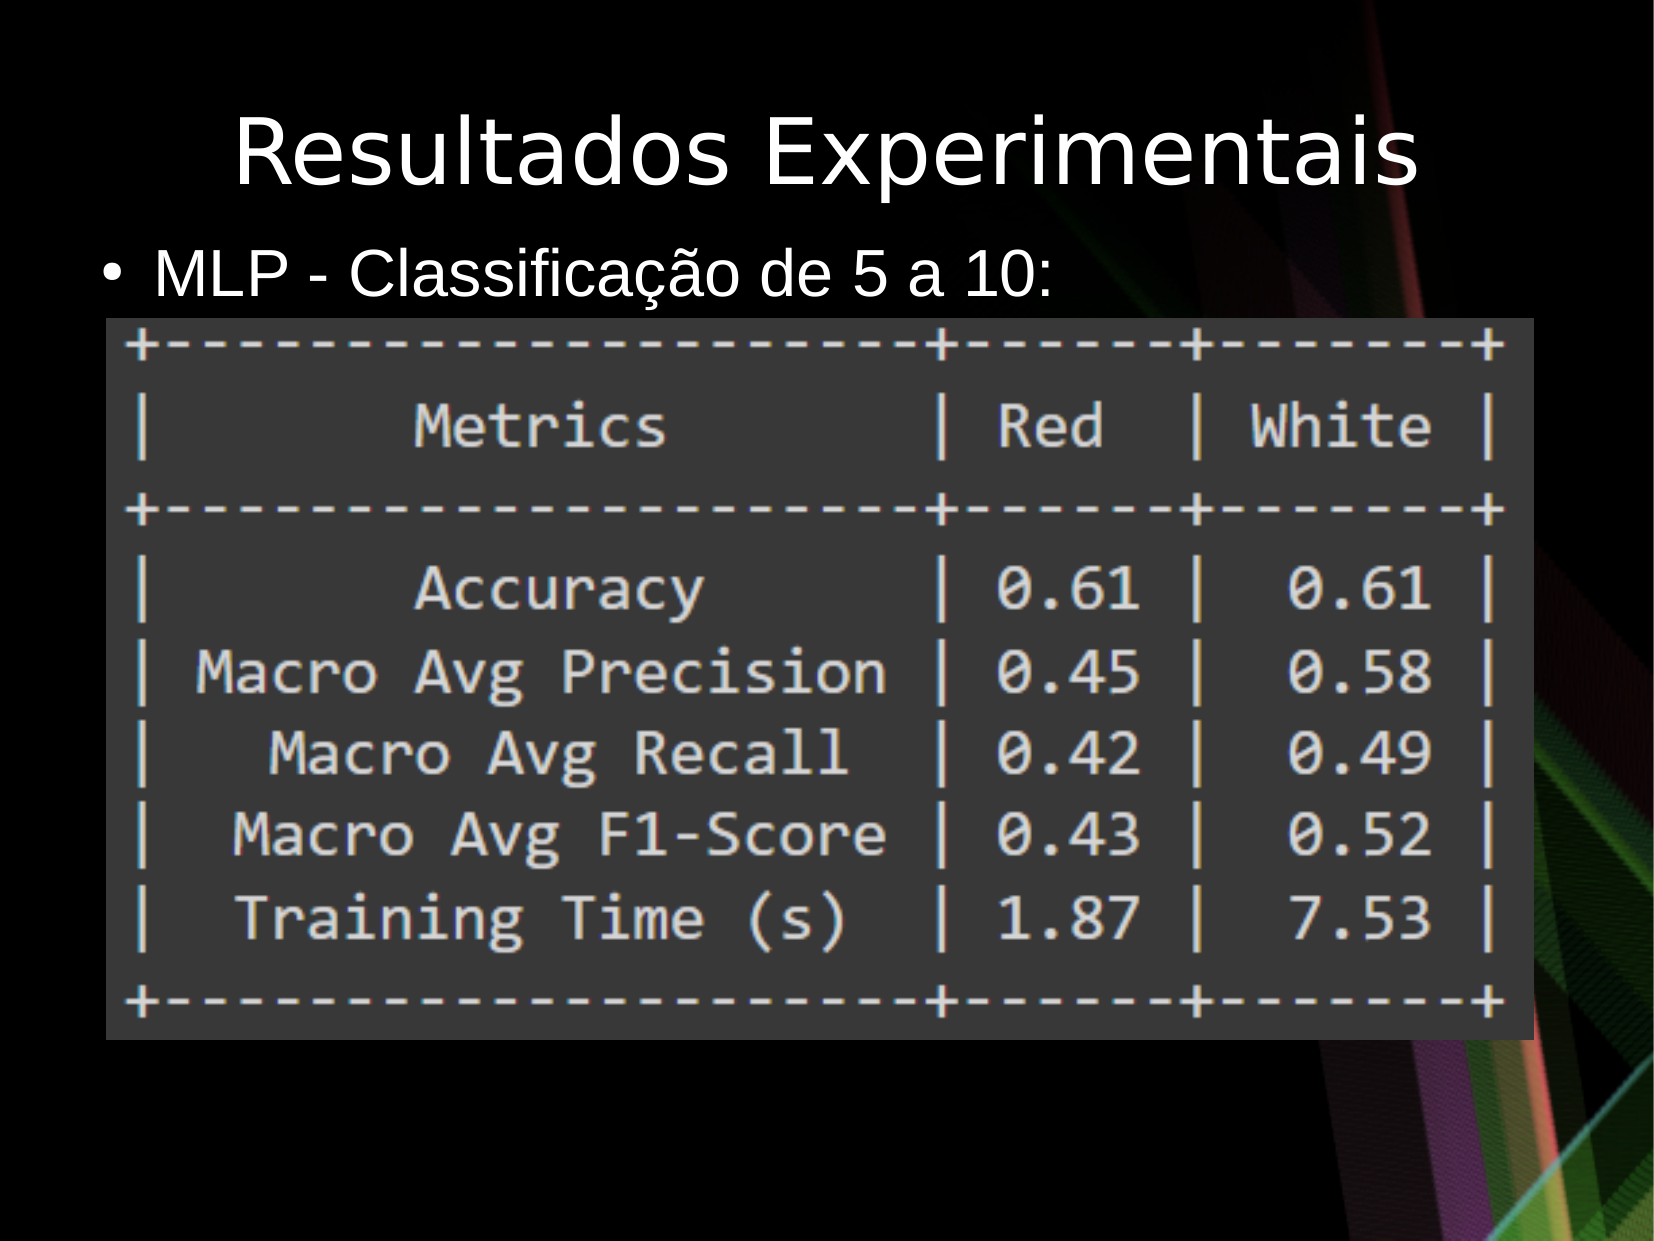

# Resultados Experimentais
MLP - Classificação de 5 a 10: